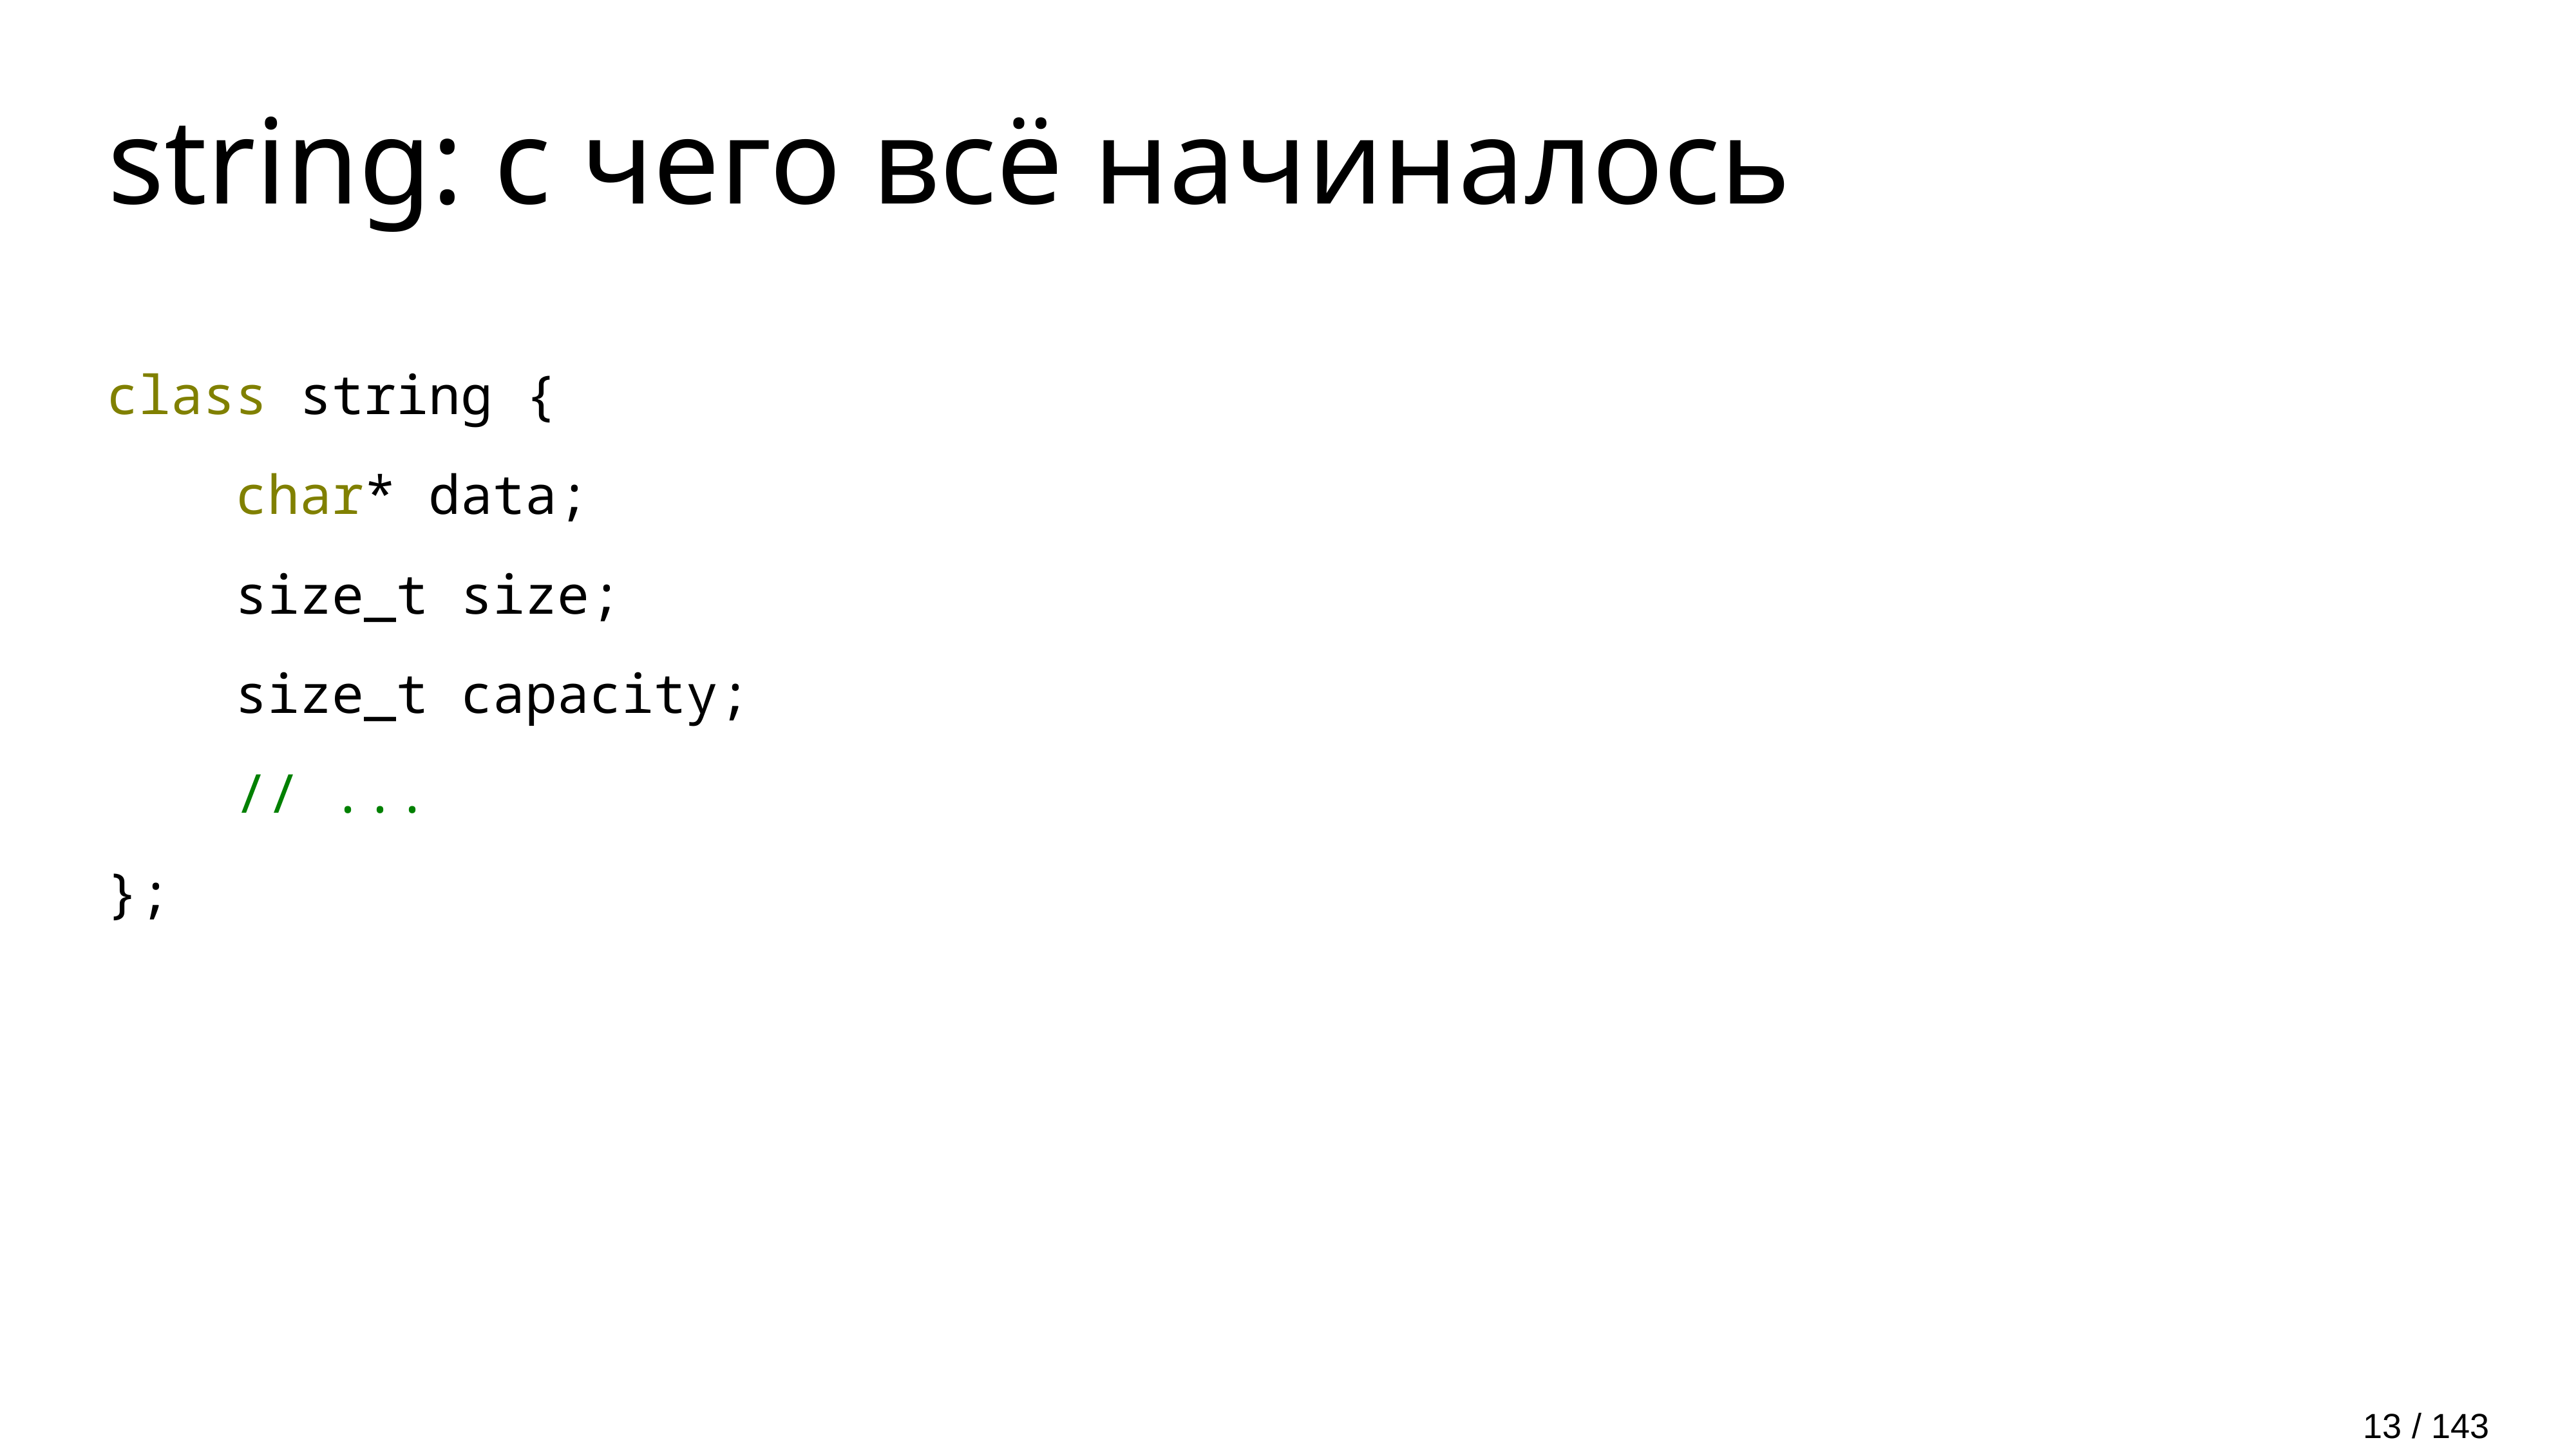

# string: c чего всё начиналось
class string {
 char* data;
 size_t size;
 size_t capacity;
 // ...
};